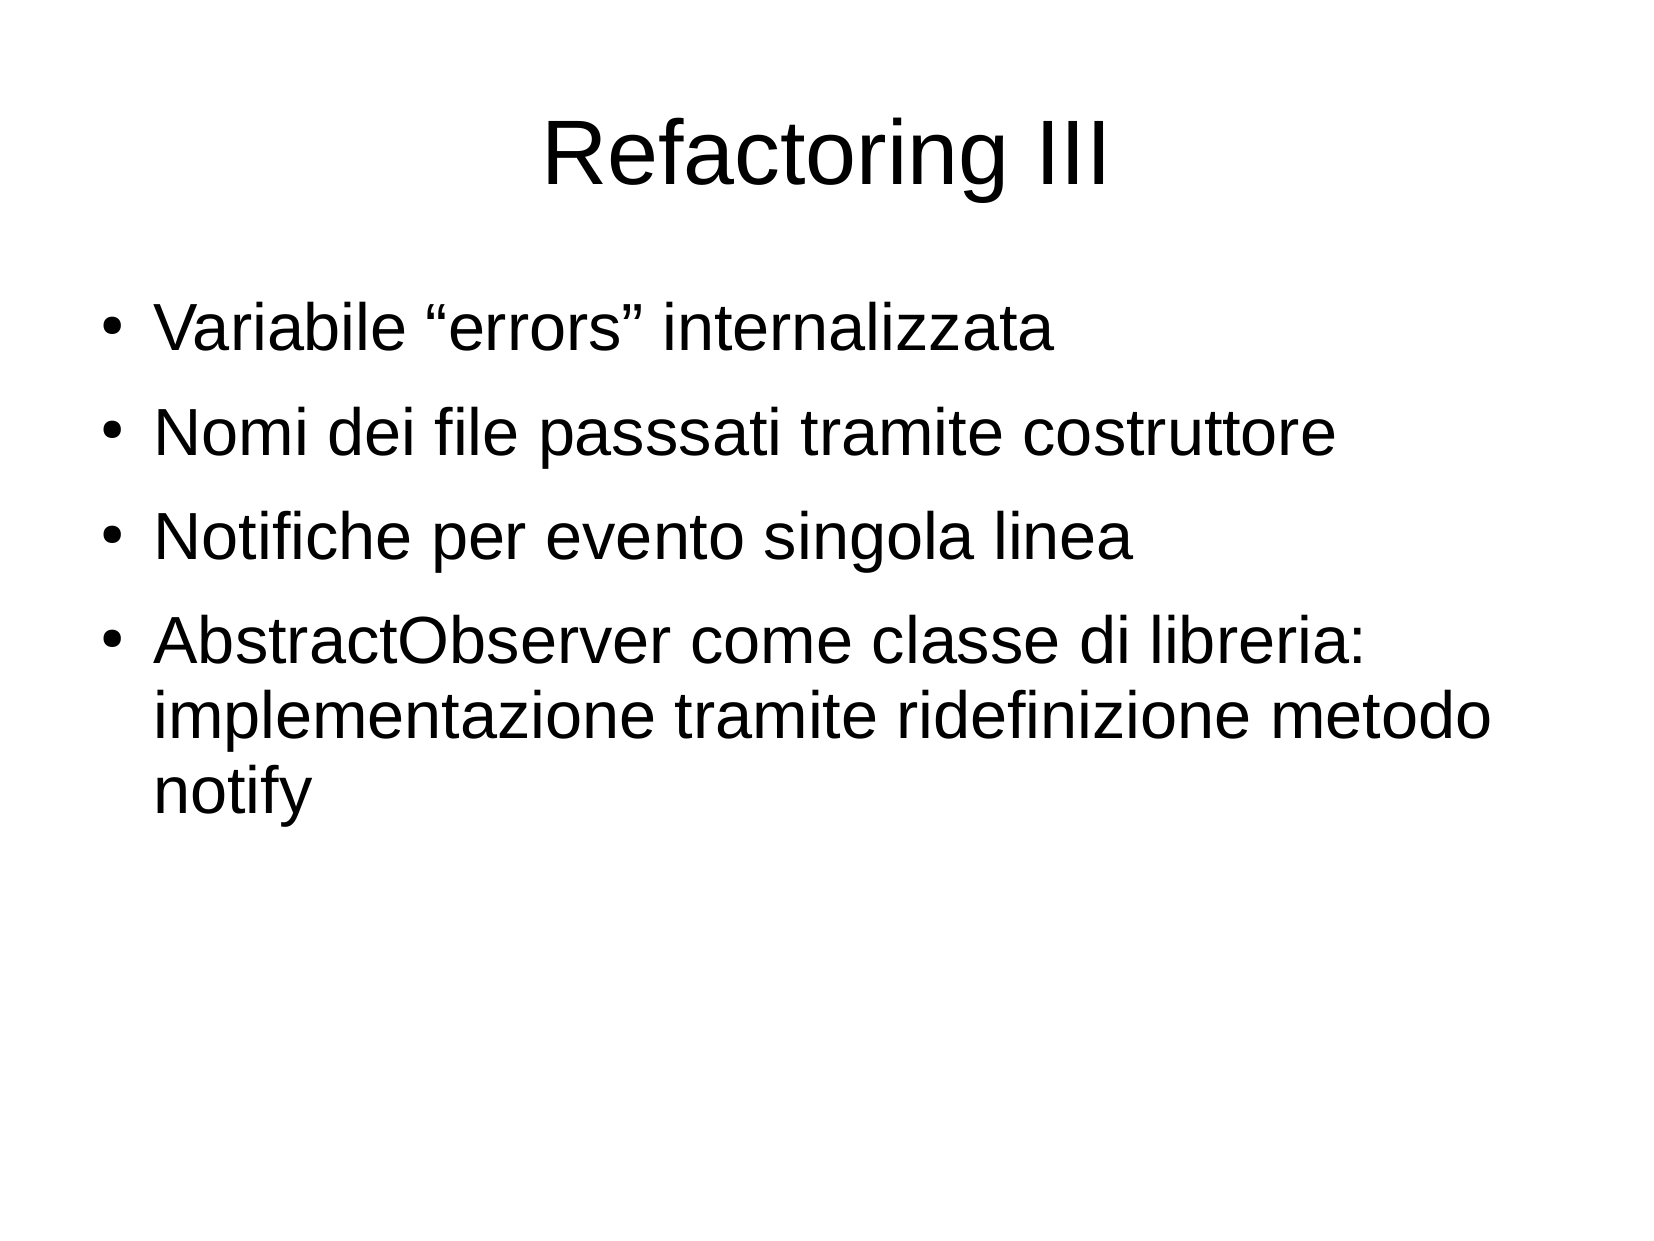

# Refactoring III
Variabile “errors” internalizzata
Nomi dei file passsati tramite costruttore
Notifiche per evento singola linea
AbstractObserver come classe di libreria: implementazione tramite ridefinizione metodo notify